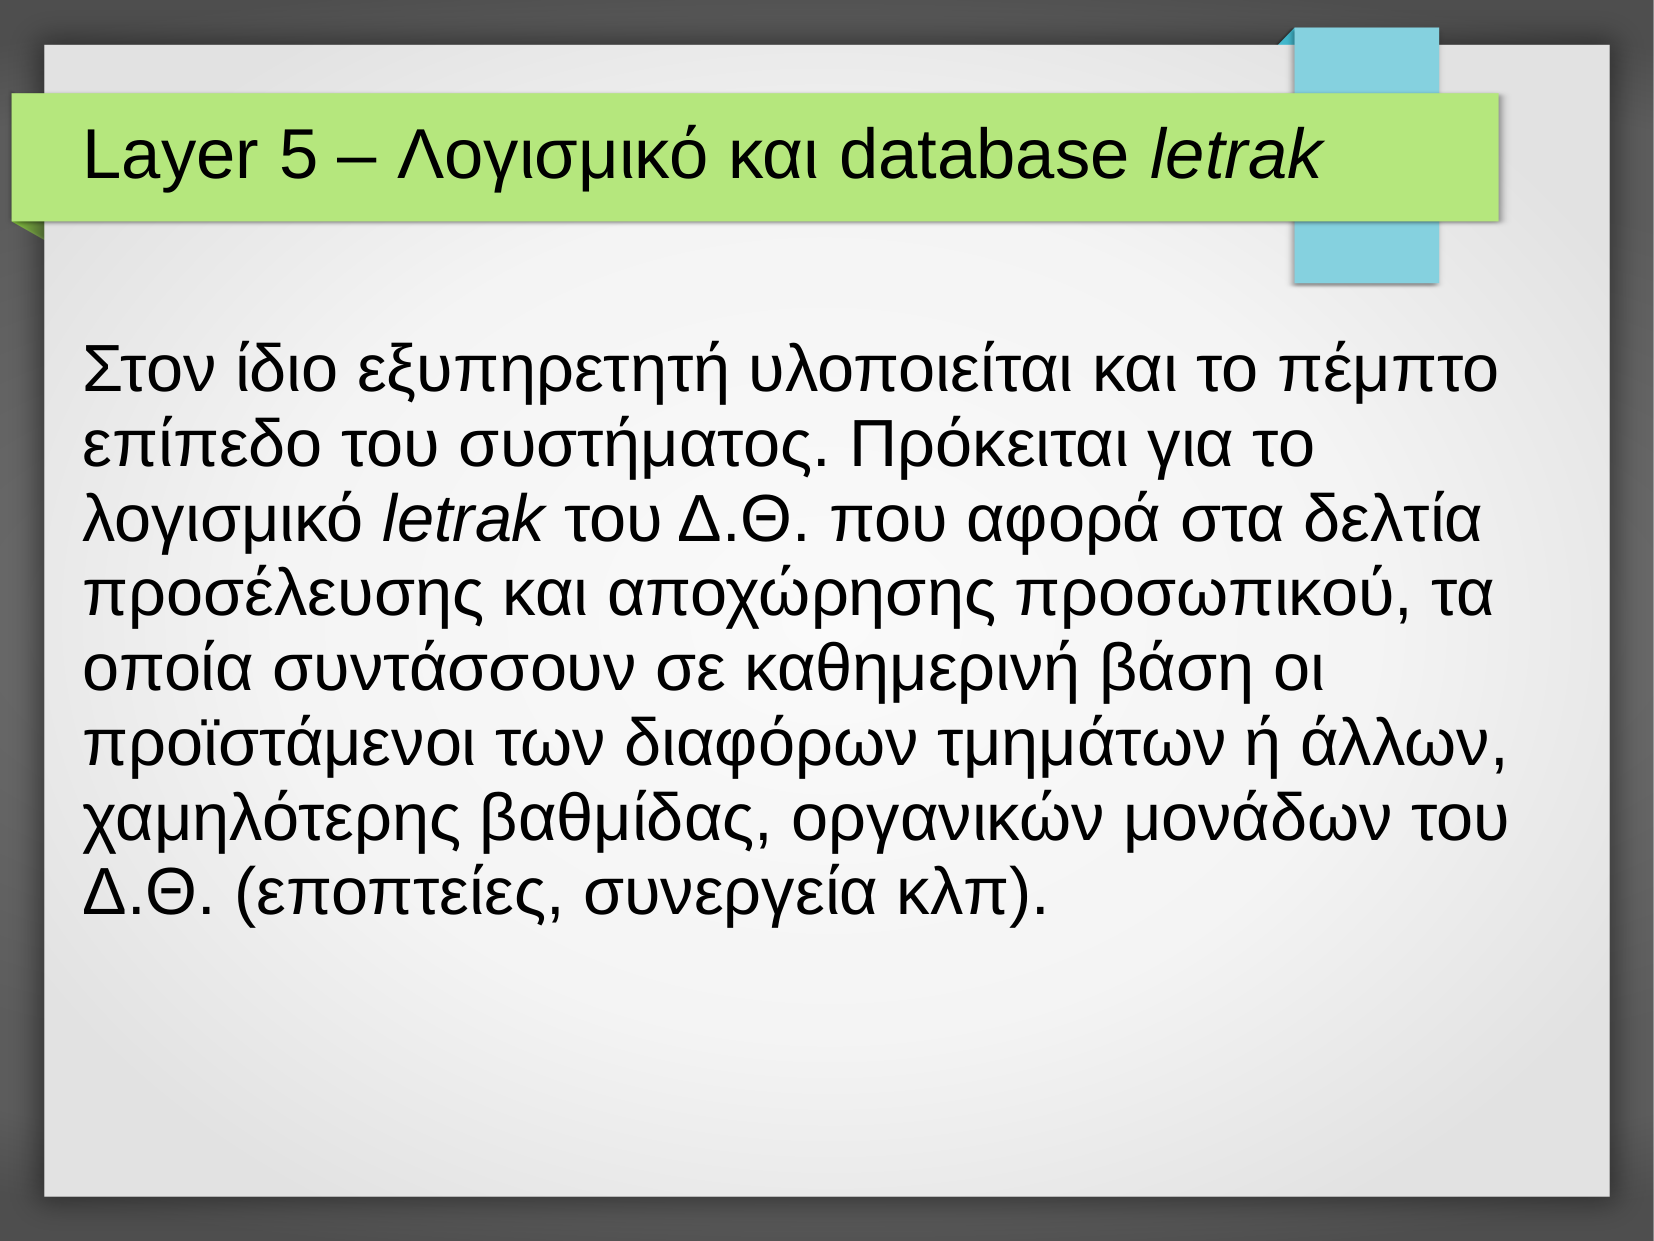

# Layer 5 ‒ Λογισμικό και database letrak
Στον ίδιο εξυπηρετητή υλοποιείται και το πέμπτο επίπεδο του συστήματος. Πρόκειται για το λογισμικό letrak του Δ.Θ. που αφορά στα δελτία προσέλευσης και αποχώρησης προσωπικού, τα οποία συντάσσουν σε καθημερινή βάση οι προϊστάμενοι των διαφόρων τμημάτων ή άλλων, χαμηλότερης βαθμίδας, οργανικών μονάδων του Δ.Θ. (εποπτείες, συνεργεία κλπ).